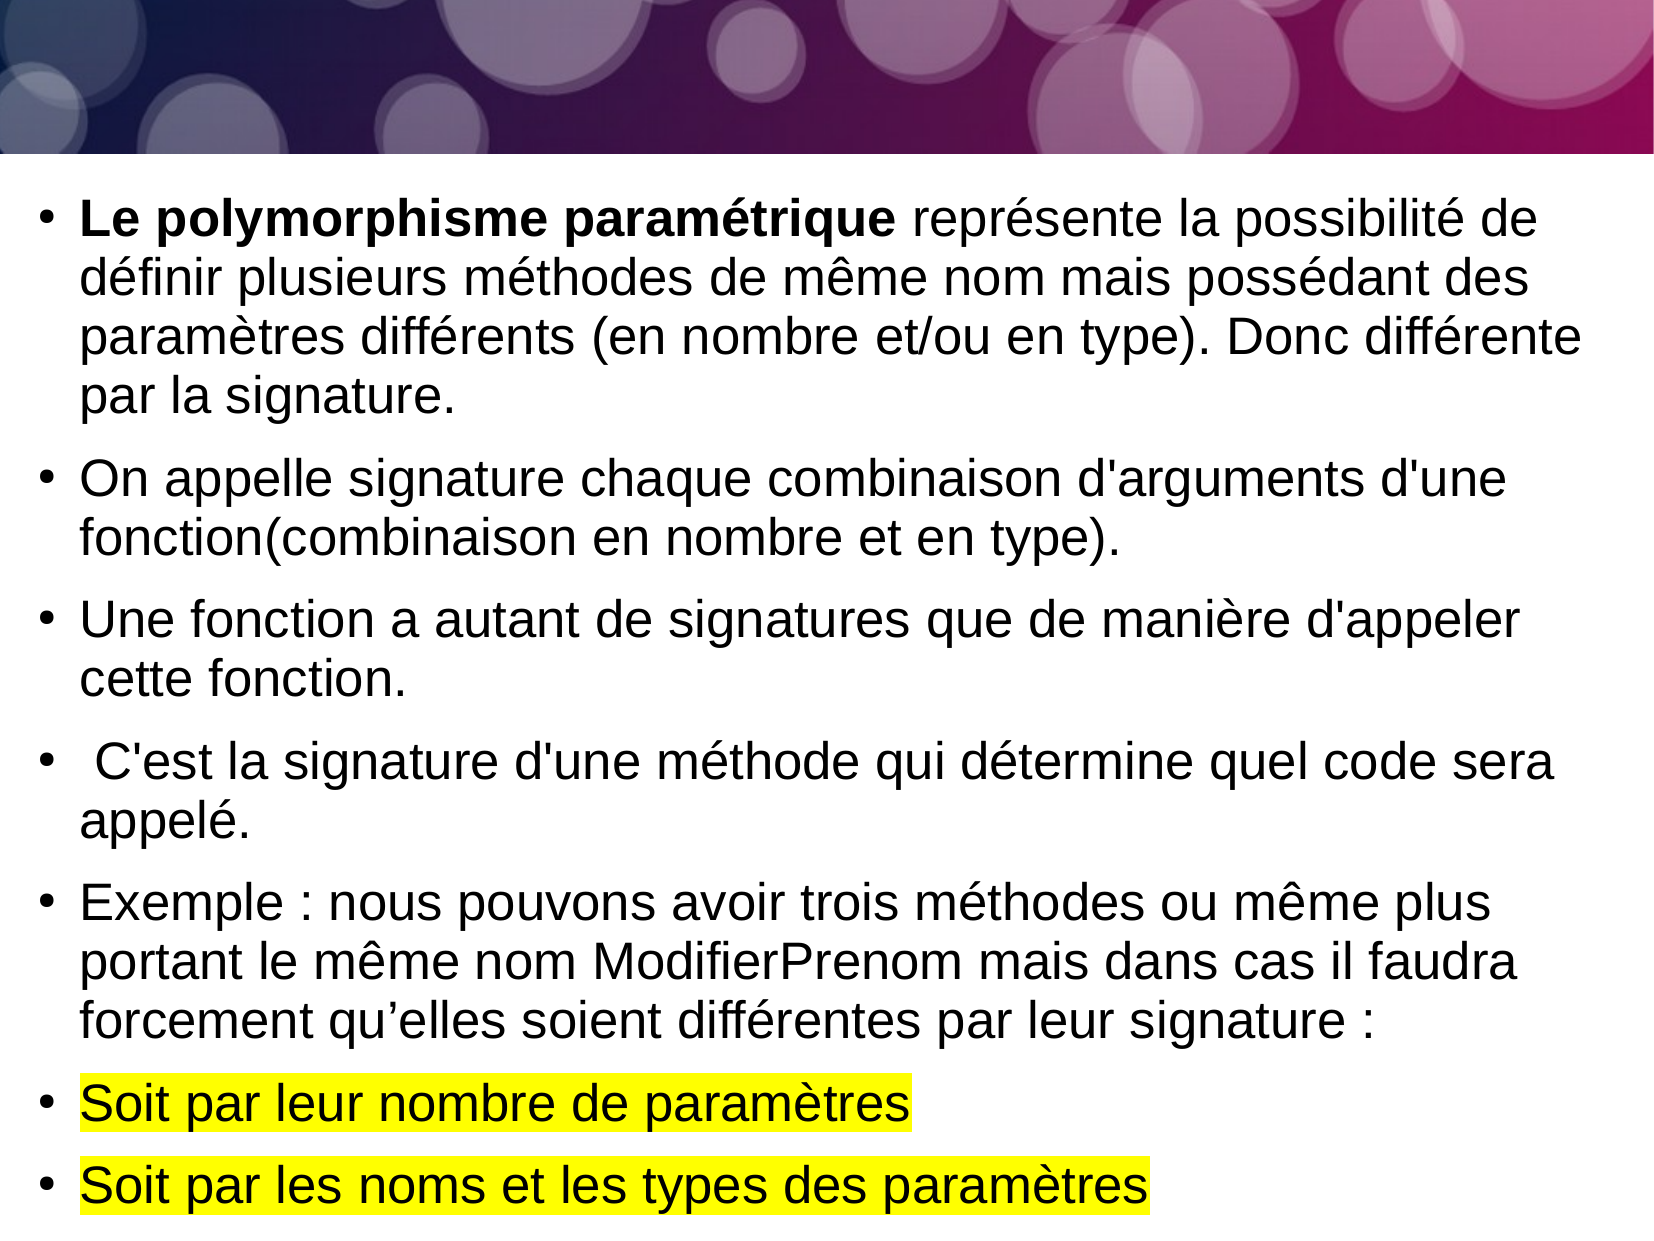

# Le polymorphisme paramétrique représente la possibilité de définir plusieurs méthodes de même nom mais possédant des paramètres différents (en nombre et/ou en type). Donc différente par la signature.
On appelle signature chaque combinaison d'arguments d'une fonction(combinaison en nombre et en type).
Une fonction a autant de signatures que de manière d'appeler cette fonction.
 C'est la signature d'une méthode qui détermine quel code sera appelé.
Exemple : nous pouvons avoir trois méthodes ou même plus portant le même nom ModifierPrenom mais dans cas il faudra forcement qu’elles soient différentes par leur signature :
Soit par leur nombre de paramètres
Soit par les noms et les types des paramètres